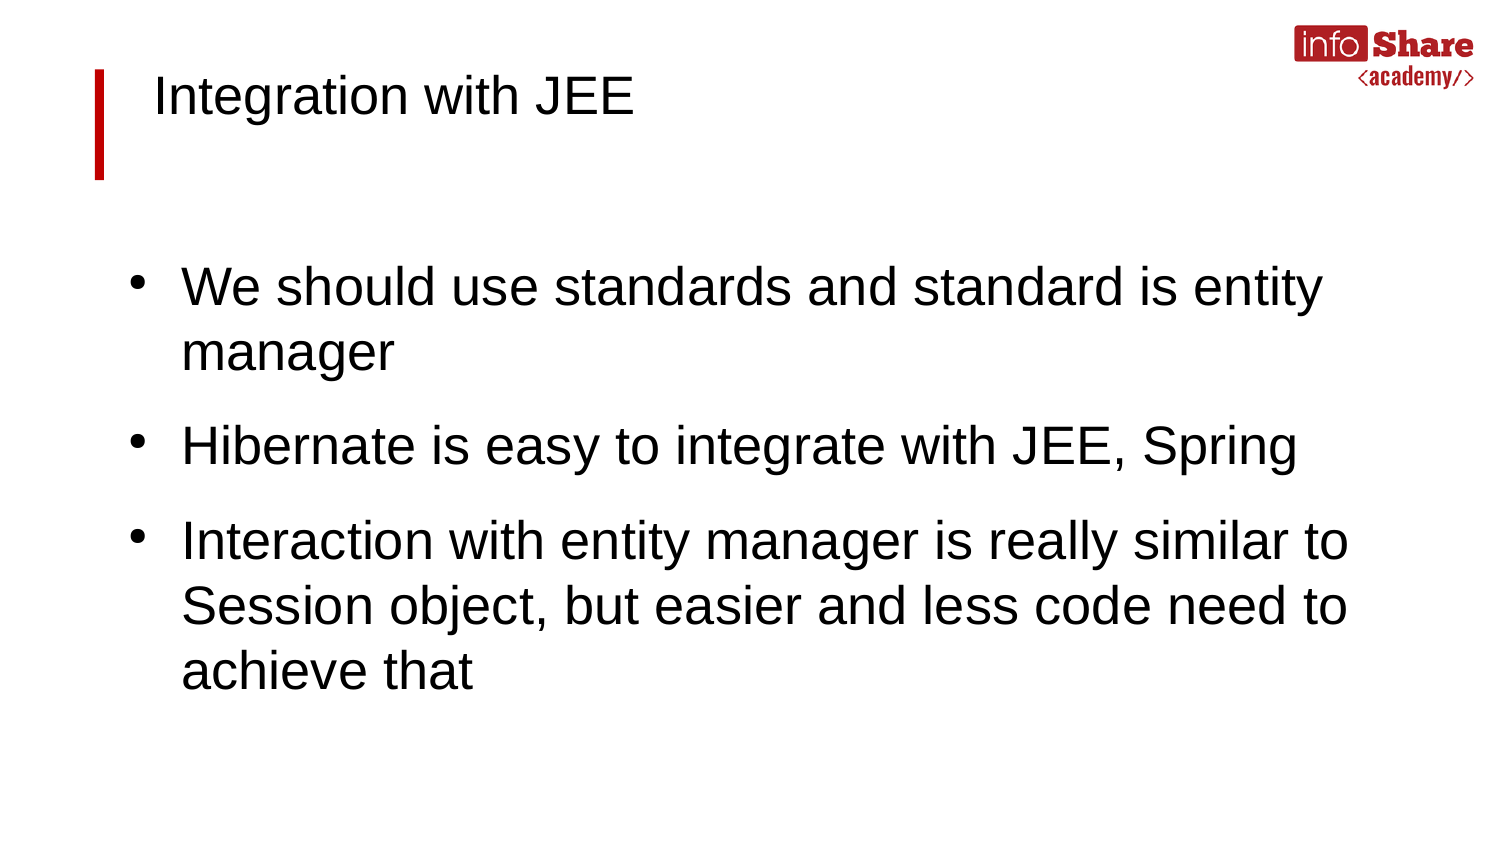

# Integration with JEE
We should use standards and standard is entity manager
Hibernate is easy to integrate with JEE, Spring
Interaction with entity manager is really similar to Session object, but easier and less code need to achieve that